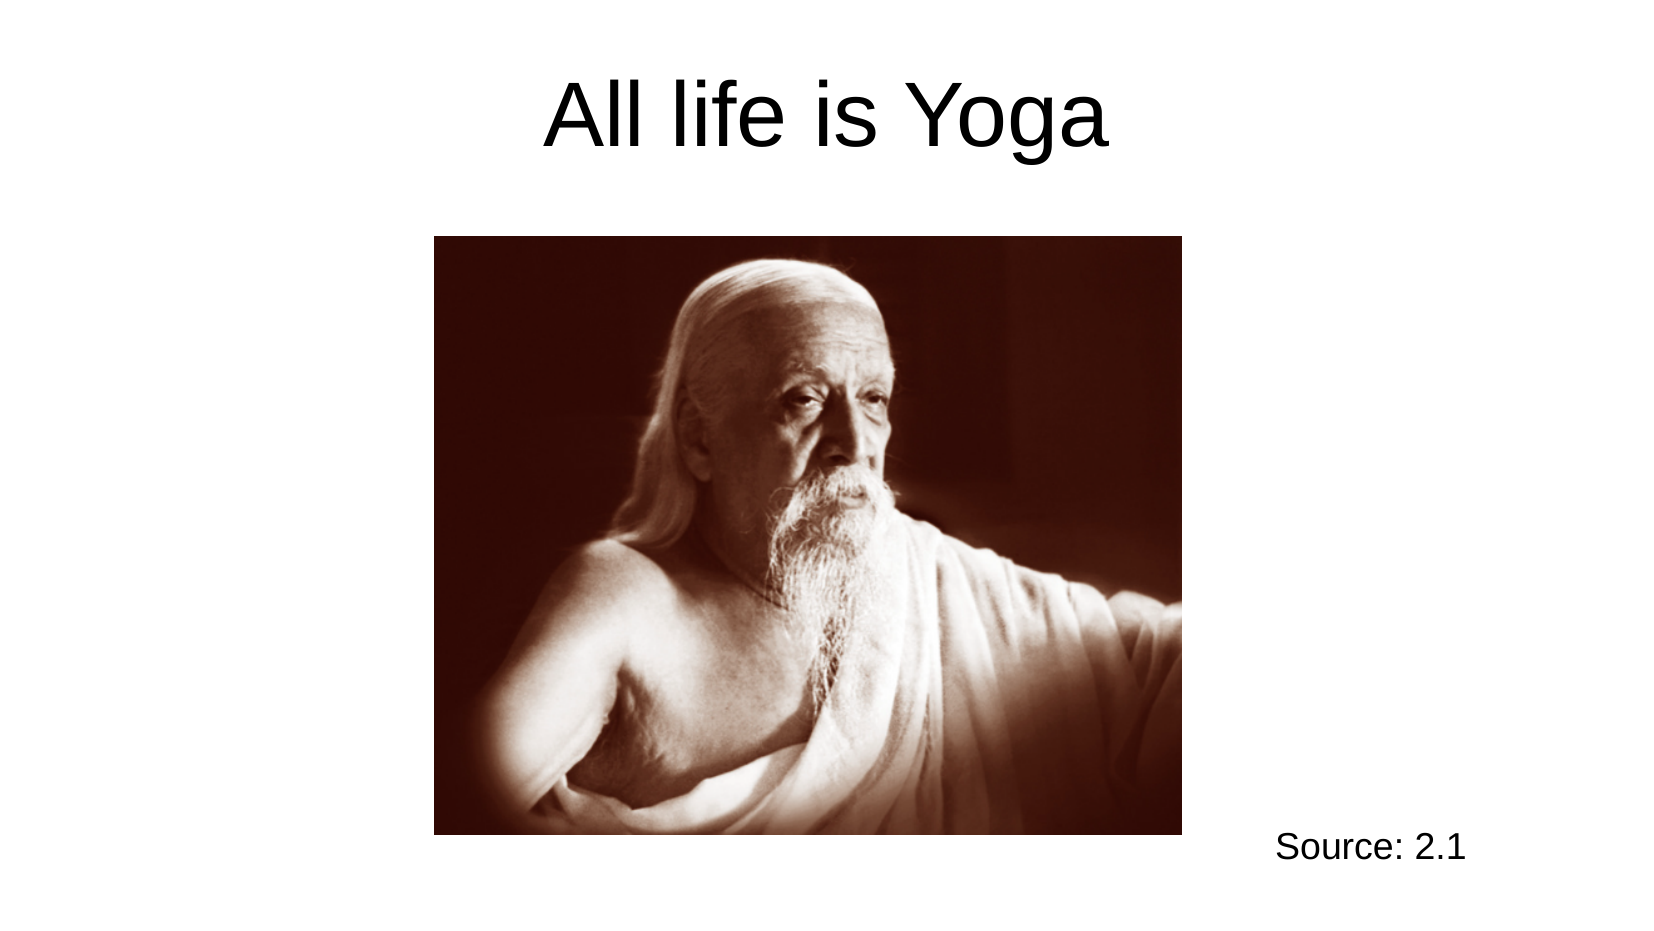

# All life is Yoga
Source: 2.1